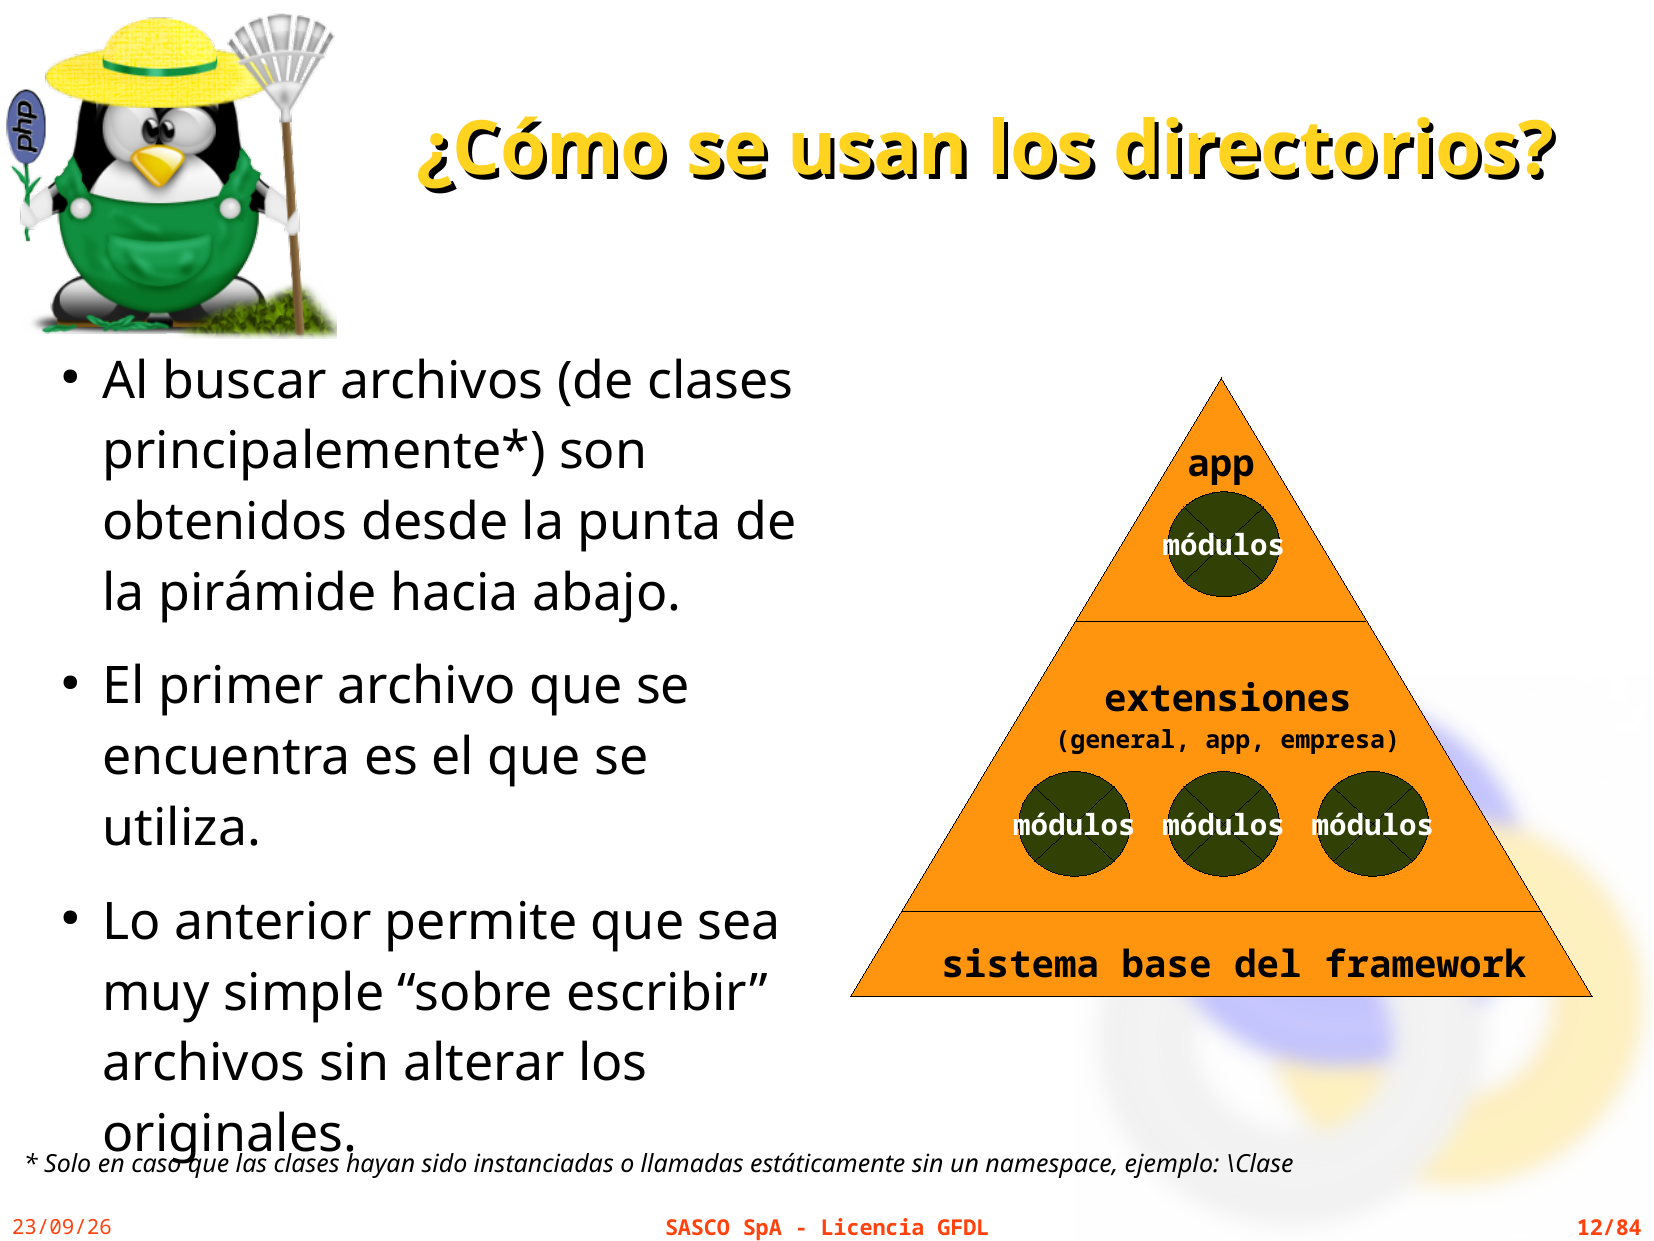

# ¿Cómo se usan los directorios?
Al buscar archivos (de clases principalemente*) son obtenidos desde la punta de la pirámide hacia abajo.
El primer archivo que se encuentra es el que se utiliza.
Lo anterior permite que sea muy simple “sobre escribir” archivos sin alterar los originales.
app
módulos
extensiones
(general, app, empresa)
módulos
módulos
módulos
sistema base del framework
* Solo en caso que las clases hayan sido instanciadas o llamadas estáticamente sin un namespace, ejemplo: \Clase
SASCO SpA - Licencia GFDL
12